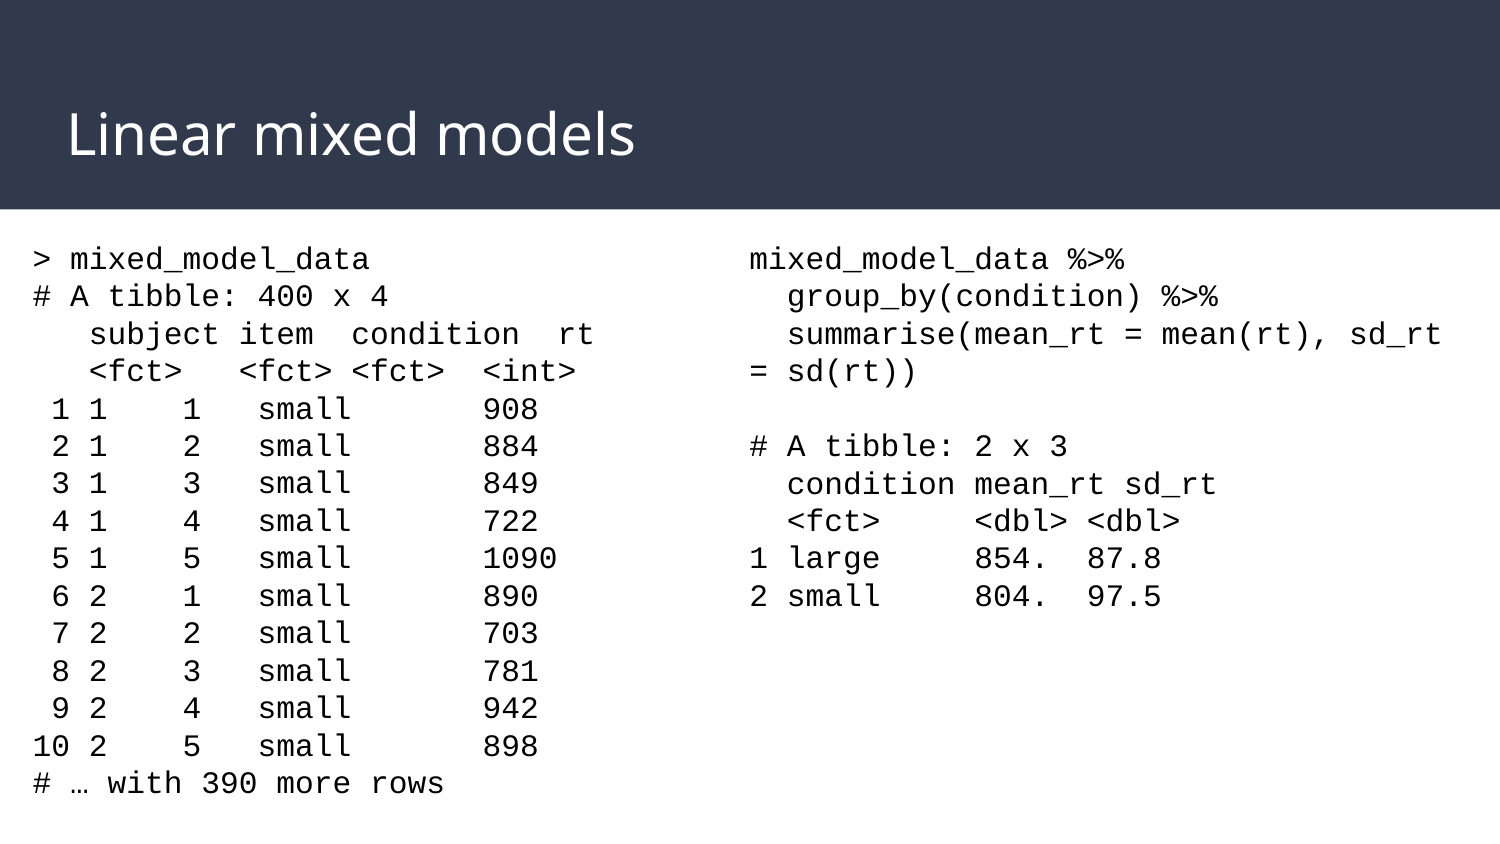

# Linear mixed models
> mixed_model_data
# A tibble: 400 x 4
 subject item condition	rt
 <fct> <fct> <fct> 	<int>
 1 1 	1 	small 	908
 2 1 	2 	small 	884
 3 1 	3 	small 	849
 4 1 	4 	small 	722
 5 1 	5 	small 		1090
 6 2 	1 	small 	890
 7 2 	2 	small 	703
 8 2 	3 	small 	781
 9 2 	4 	small 	942
10 2 	5 	small 	898
# … with 390 more rows
mixed_model_data %>%
 group_by(condition) %>%
 summarise(mean_rt = mean(rt), sd_rt = sd(rt))
# A tibble: 2 x 3
 condition mean_rt sd_rt
 <fct> 	<dbl> <dbl>
1 large 	854. 87.8
2 small 	804. 97.5